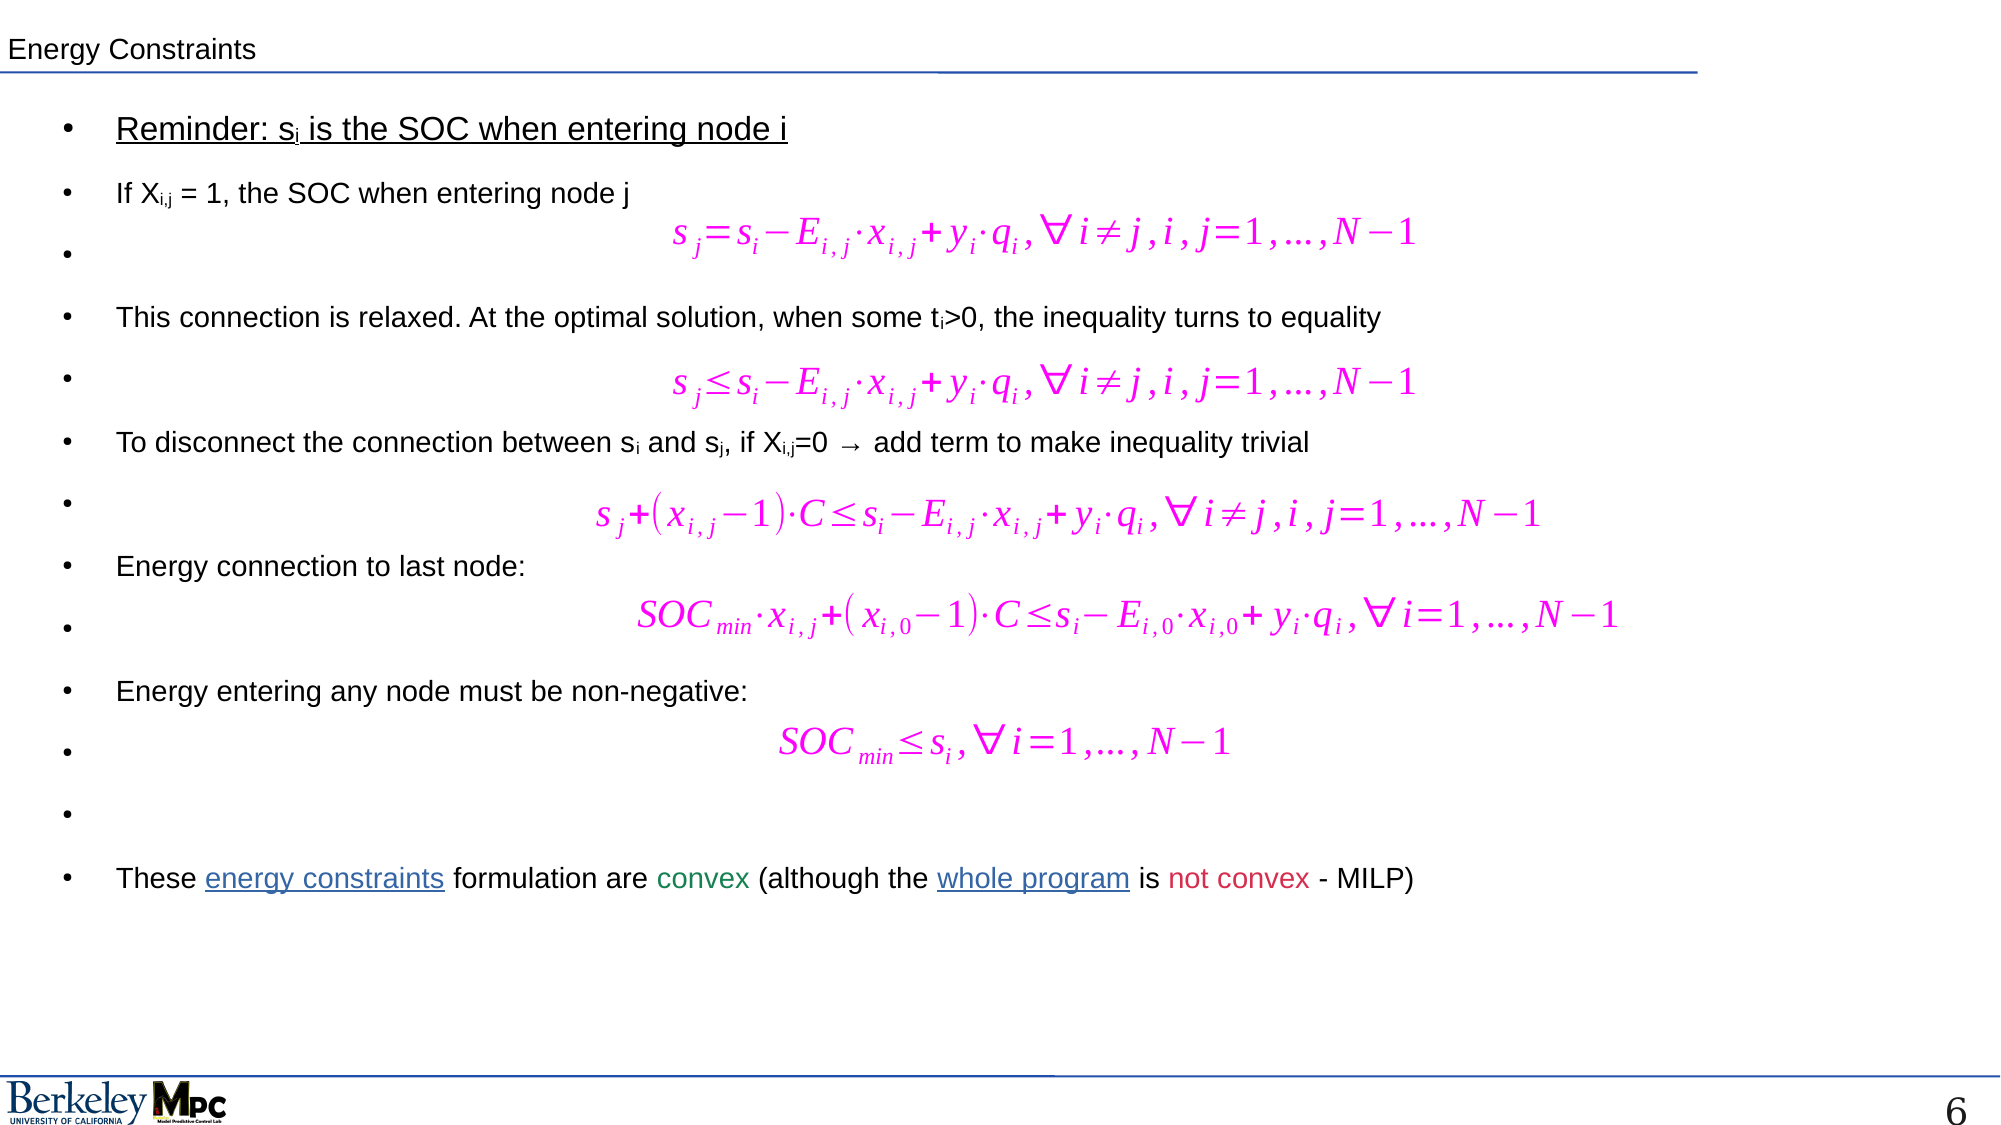

# Energy Constraints
Reminder: si is the SOC when entering node i
If Xi,j = 1, the SOC when entering node j
This connection is relaxed. At the optimal solution, when some ti>0, the inequality turns to equality
To disconnect the connection between si and sj, if Xi,j=0 → add term to make inequality trivial
Energy connection to last node:
Energy entering any node must be non-negative:
These energy constraints formulation are convex (although the whole program is not convex - MILP)
6